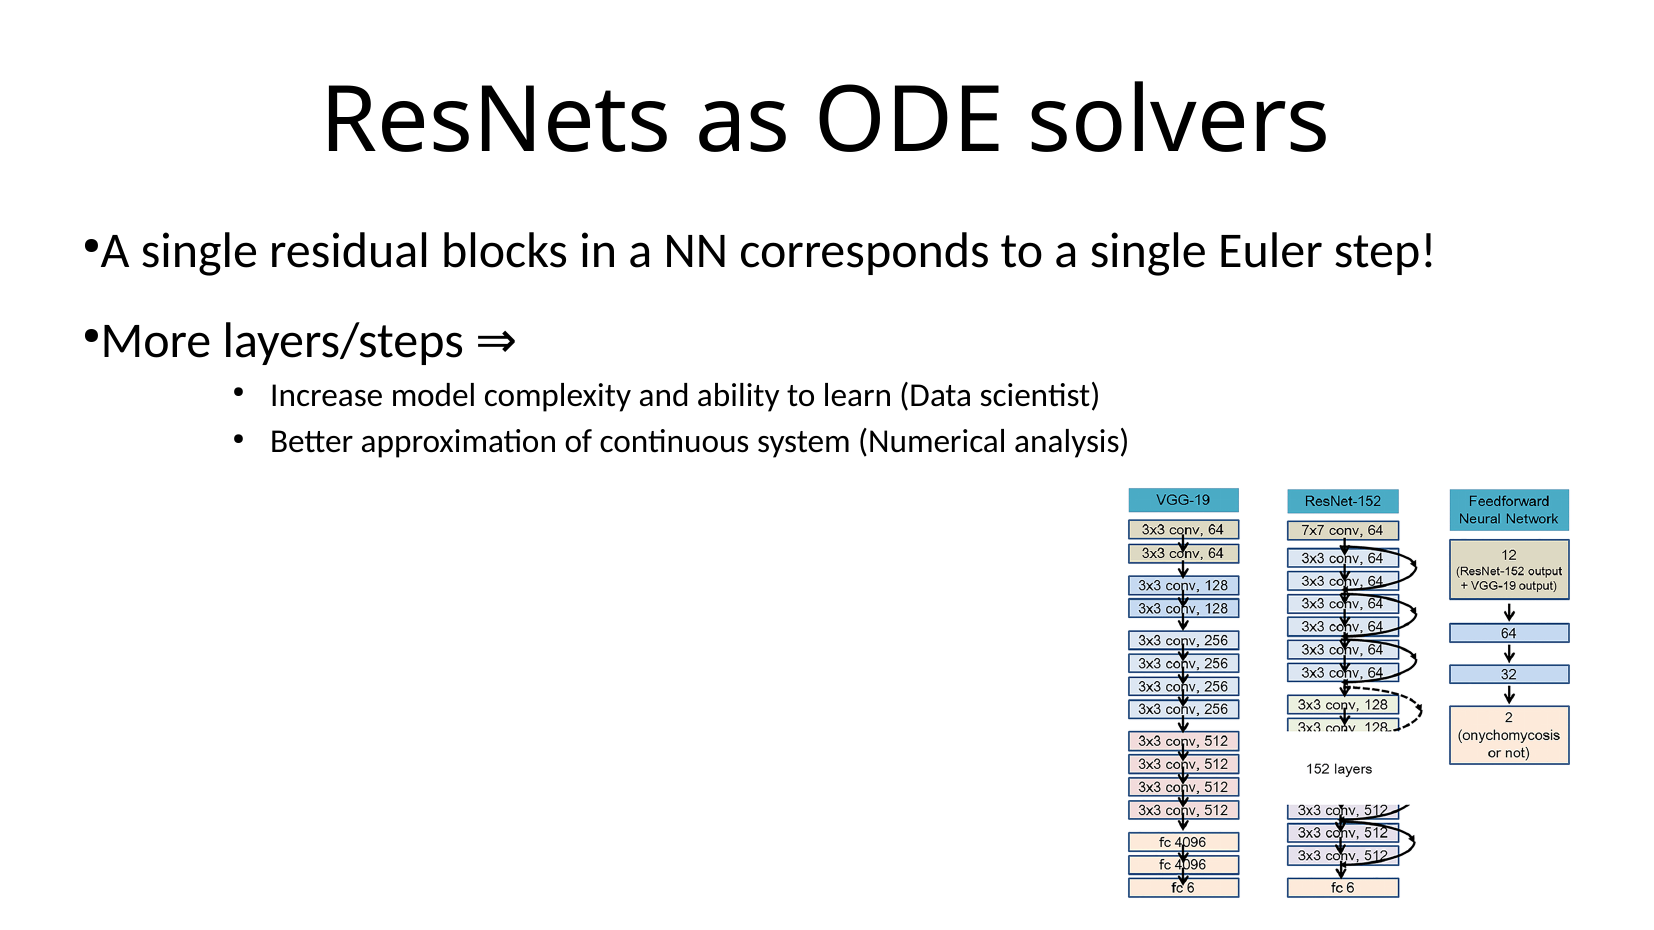

# ResNets as ODE solvers
A single residual blocks in a NN corresponds to a single Euler step!
More layers/steps ⇒
Increase model complexity and ability to learn (Data scientist)
Better approximation of continuous system (Numerical analysis)